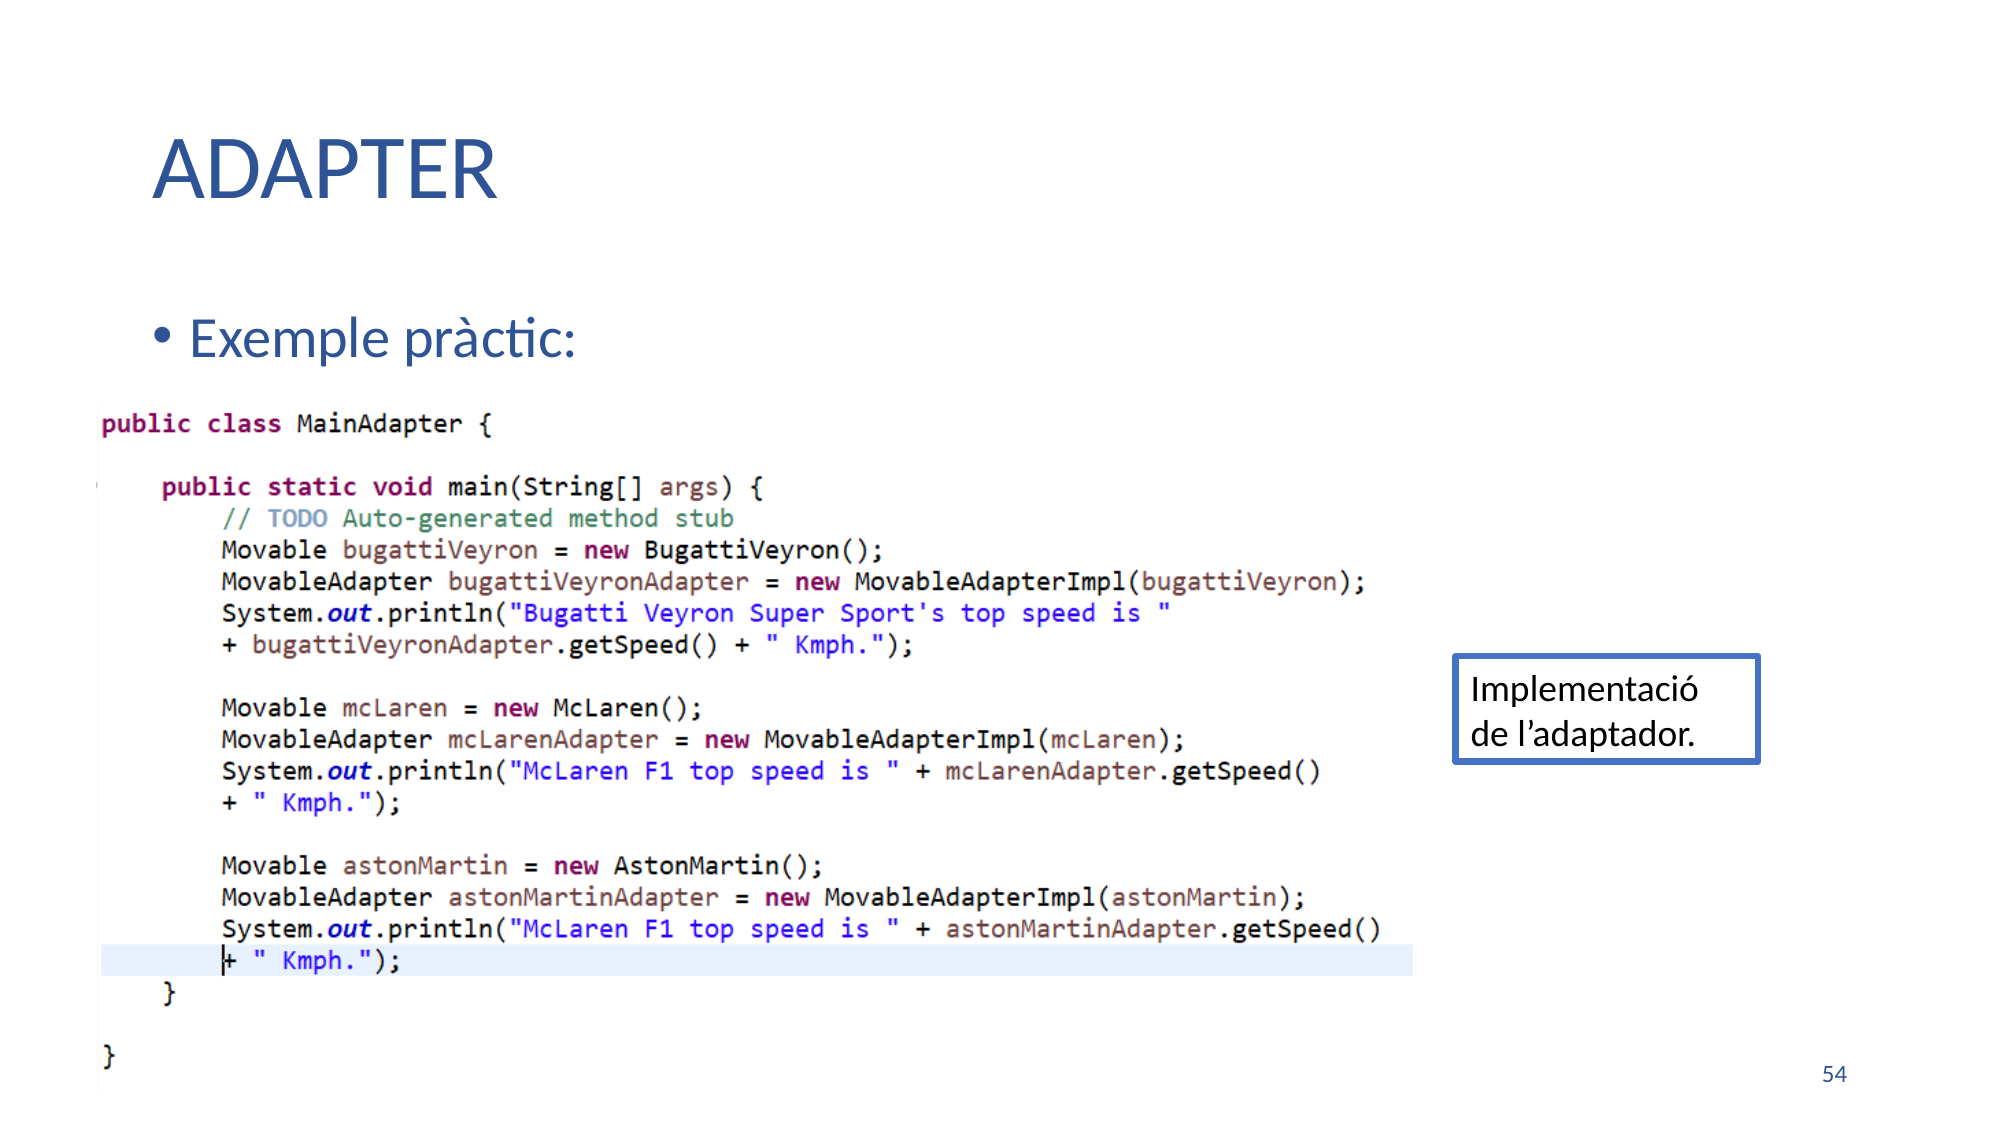

# ADAPTER
Exemple pràctic:
Implementació de l’adaptador.